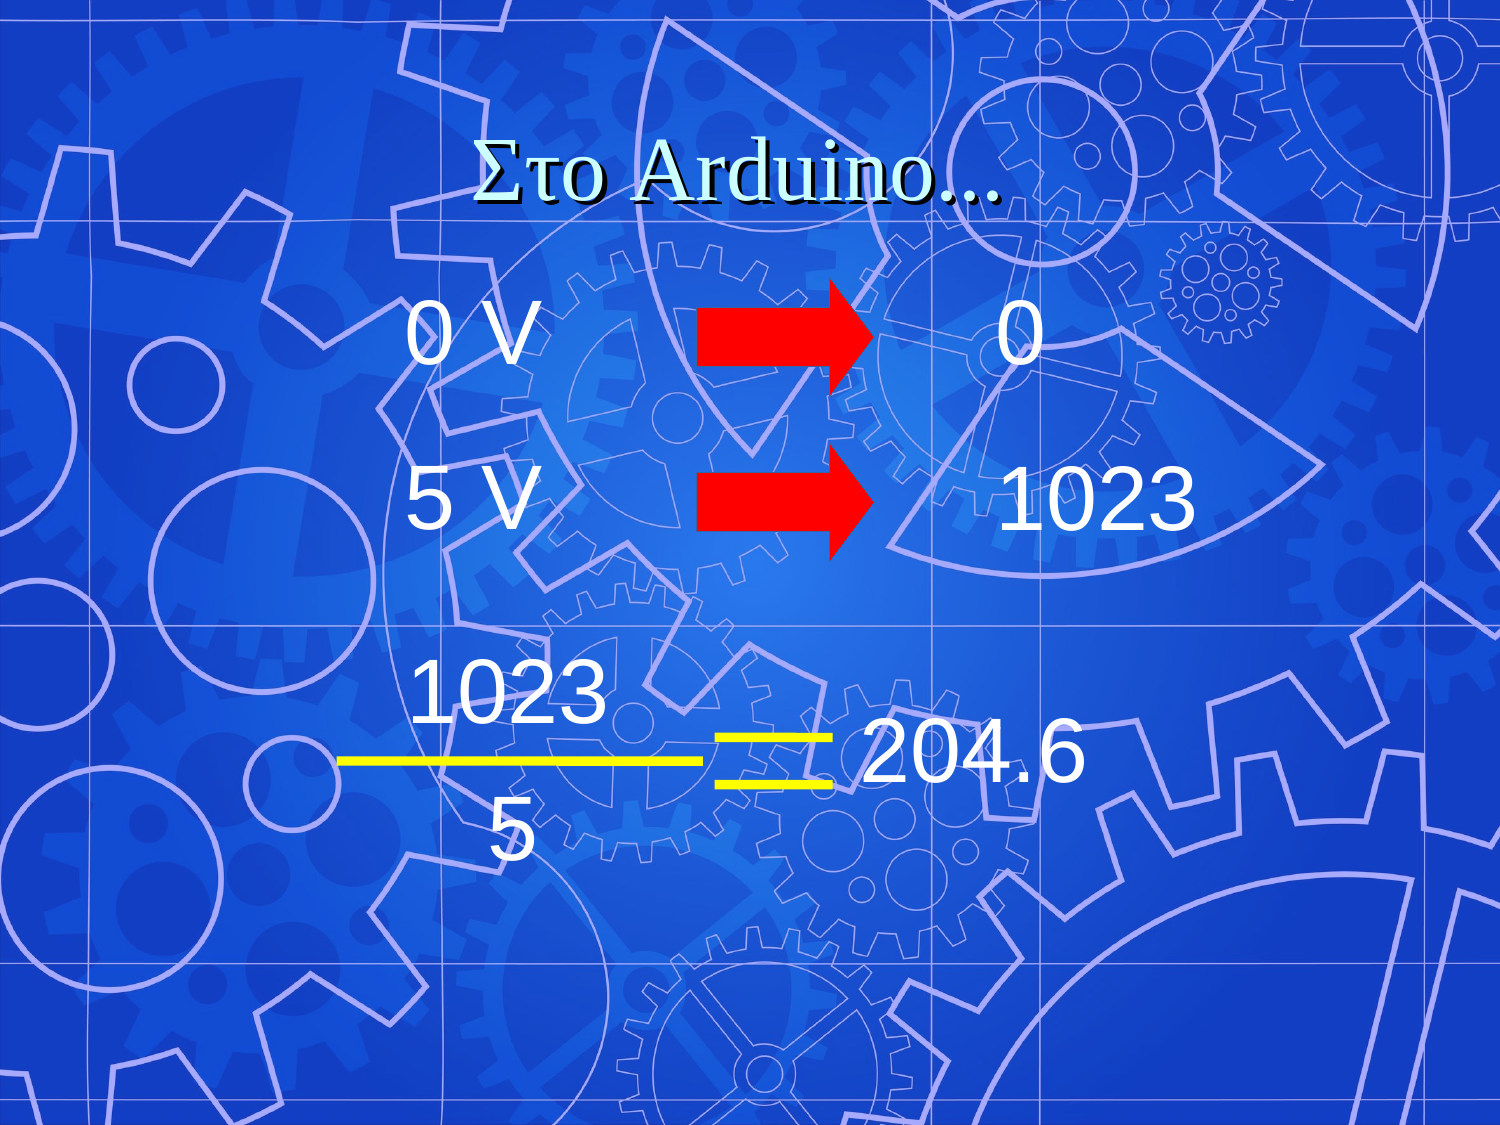

# Στο Arduino...
0 V
0
5 V
1023
1023
204.6
5